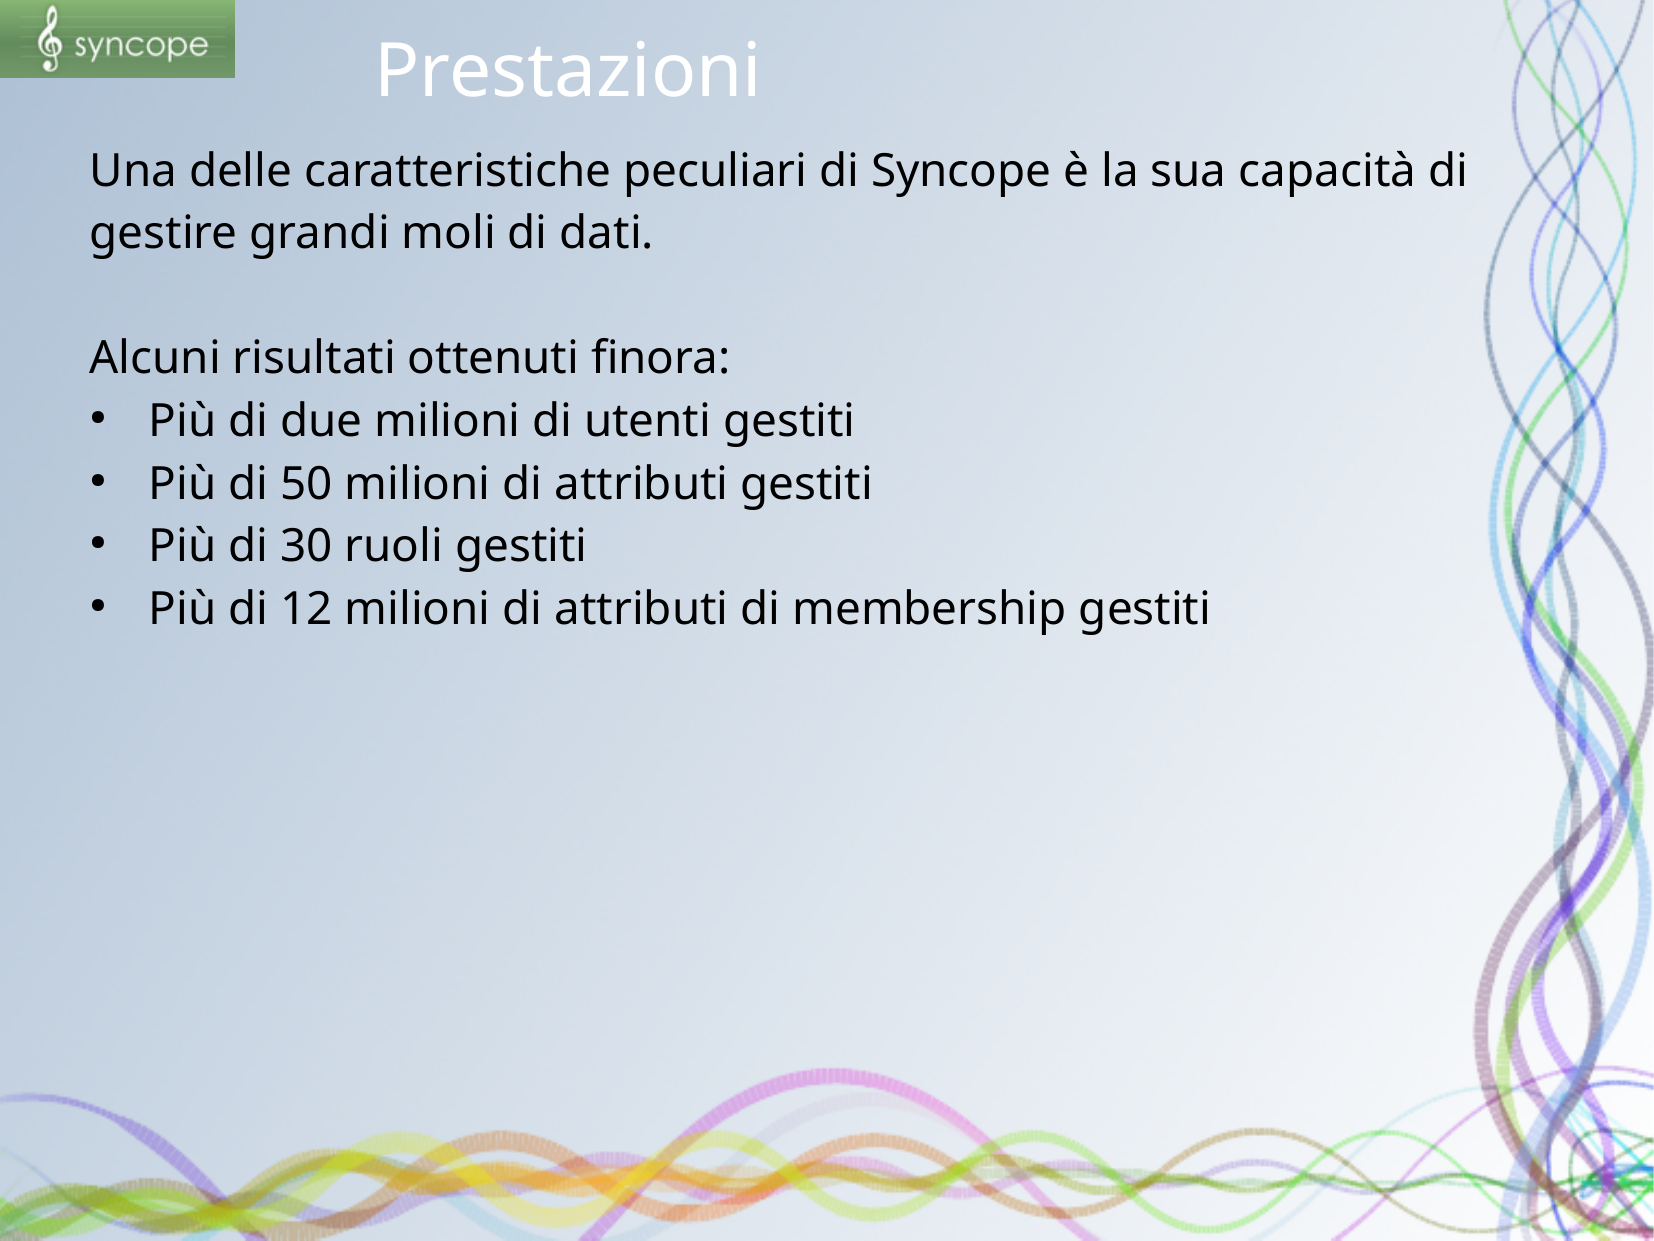

Prestazioni
Una delle caratteristiche peculiari di Syncope è la sua capacità di gestire grandi moli di dati.
Alcuni risultati ottenuti finora:
Più di due milioni di utenti gestiti
Più di 50 milioni di attributi gestiti
Più di 30 ruoli gestiti
Più di 12 milioni di attributi di membership gestiti